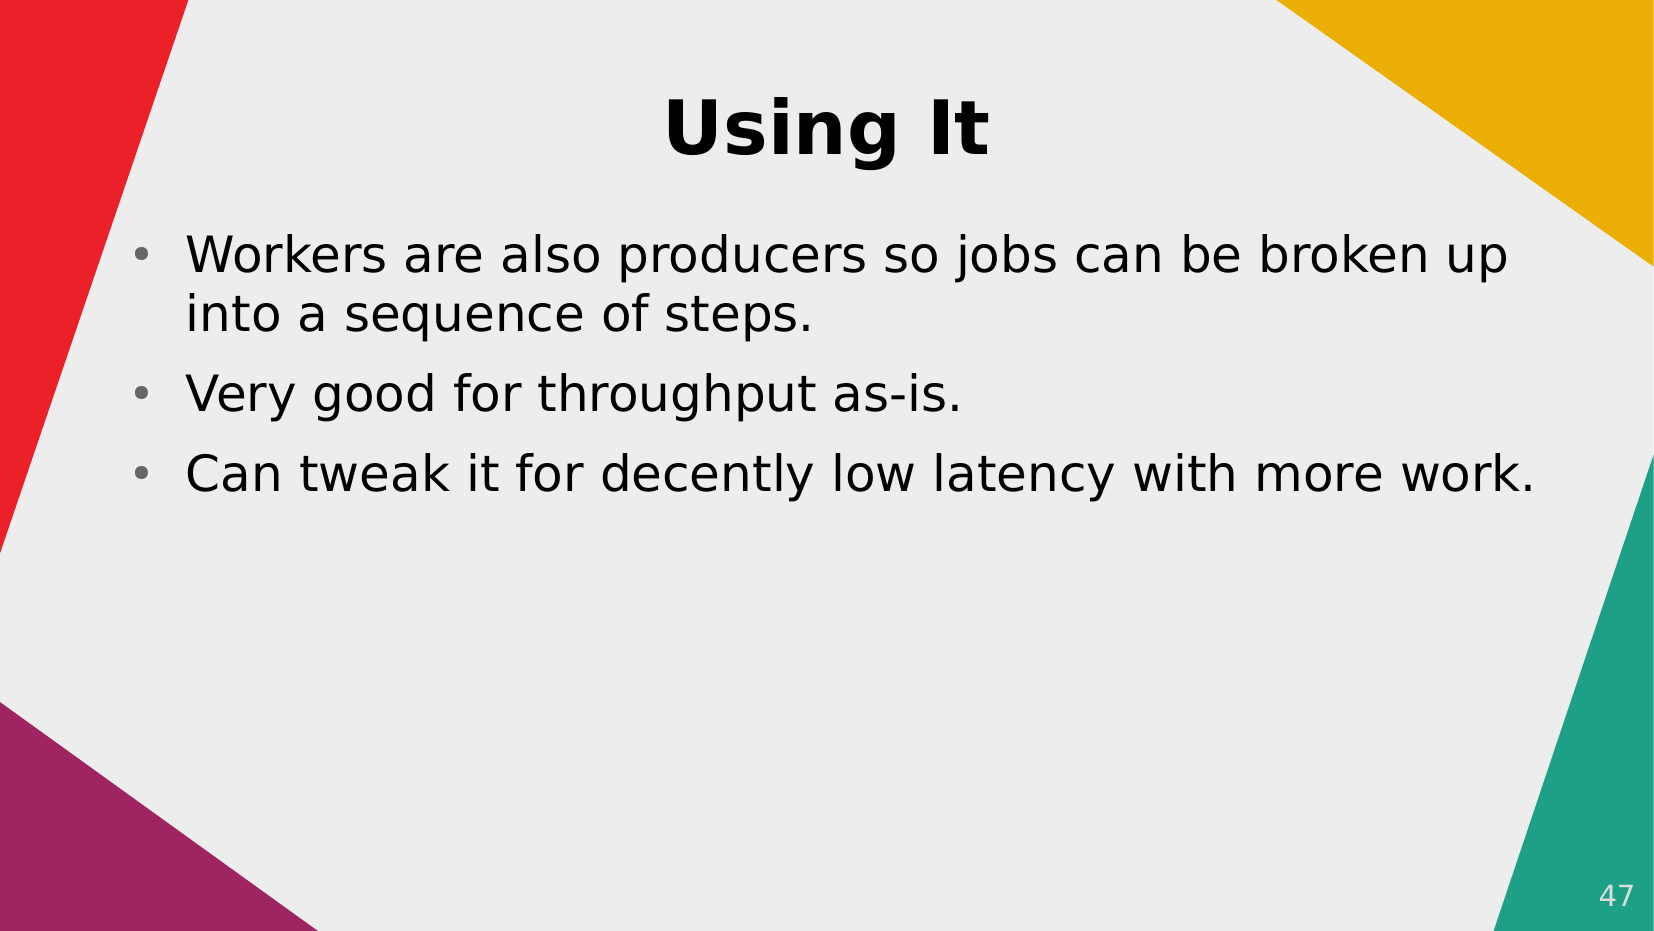

# Using It
Workers are also producers so jobs can be broken up into a sequence of steps.
Very good for throughput as-is.
Can tweak it for decently low latency with more work.
47